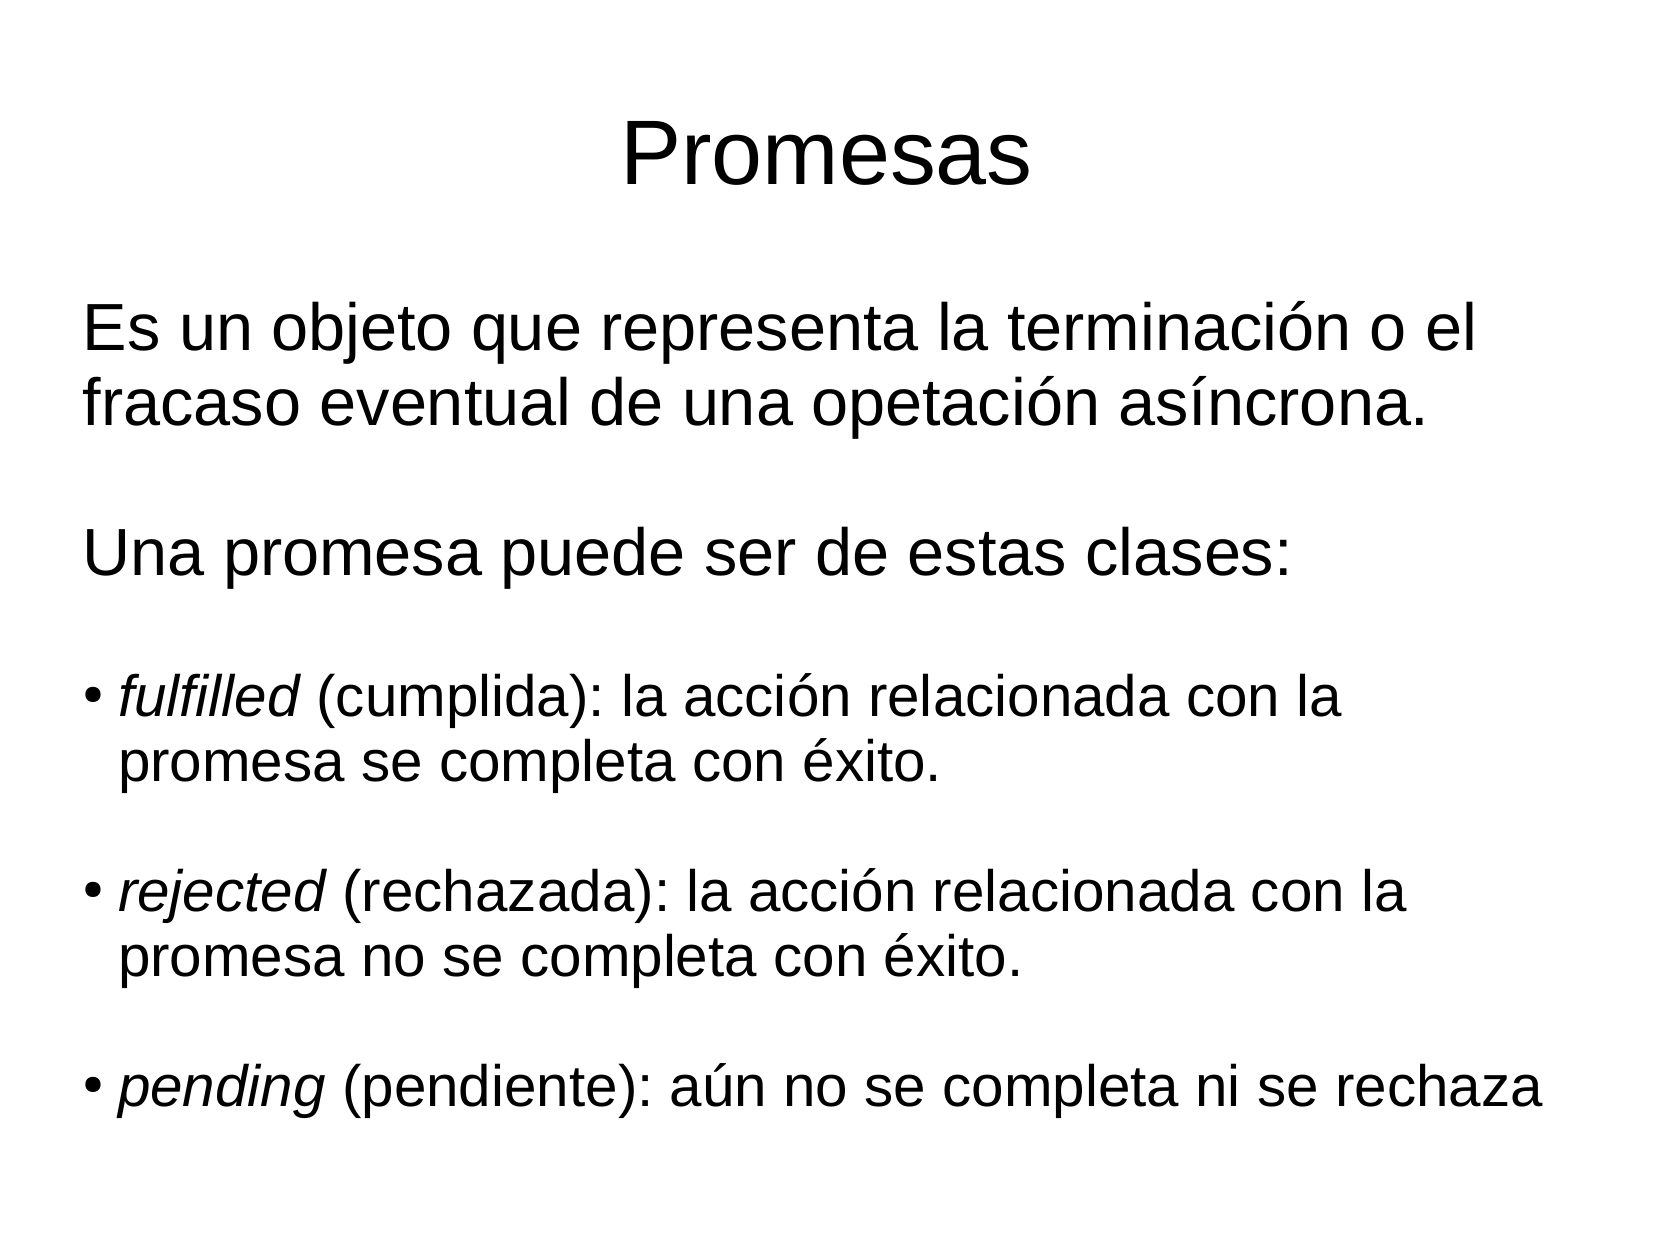

# Promesas
Es un objeto que representa la terminación o el fracaso eventual de una opetación asíncrona.
Una promesa puede ser de estas clases:
fulfilled (cumplida): la acción relacionada con la promesa se completa con éxito.
rejected (rechazada): la acción relacionada con la promesa no se completa con éxito.
pending (pendiente): aún no se completa ni se rechaza